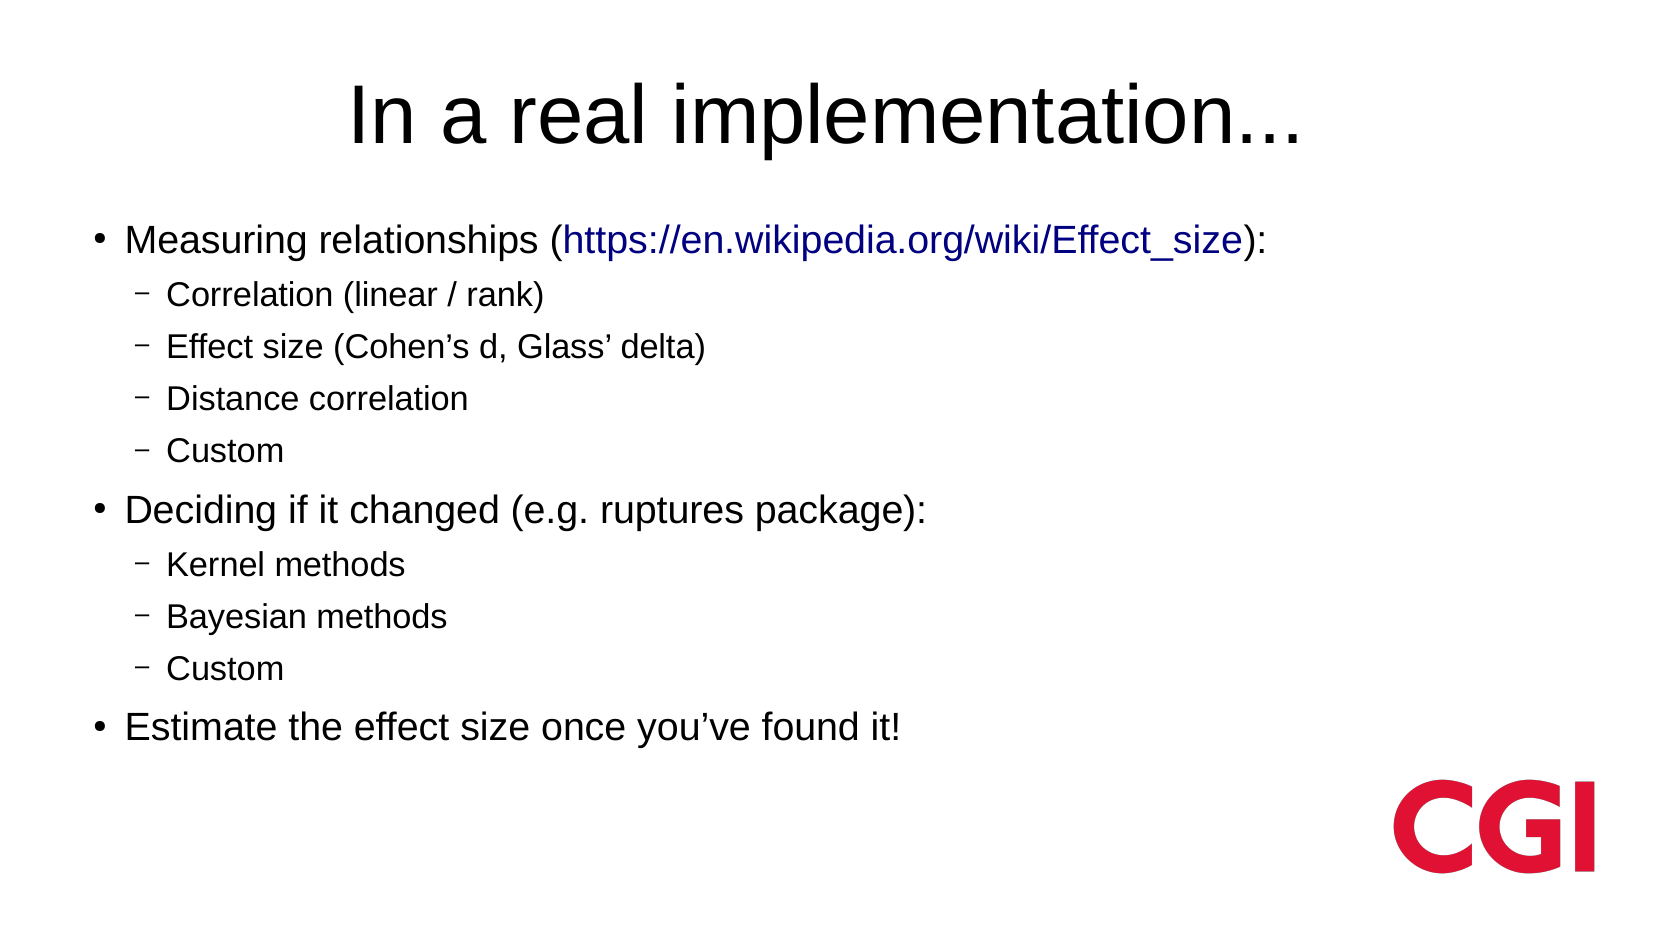

# In a real implementation...
Measuring relationships (https://en.wikipedia.org/wiki/Effect_size):
Correlation (linear / rank)
Effect size (Cohen’s d, Glass’ delta)
Distance correlation
Custom
Deciding if it changed (e.g. ruptures package):
Kernel methods
Bayesian methods
Custom
Estimate the effect size once you’ve found it!